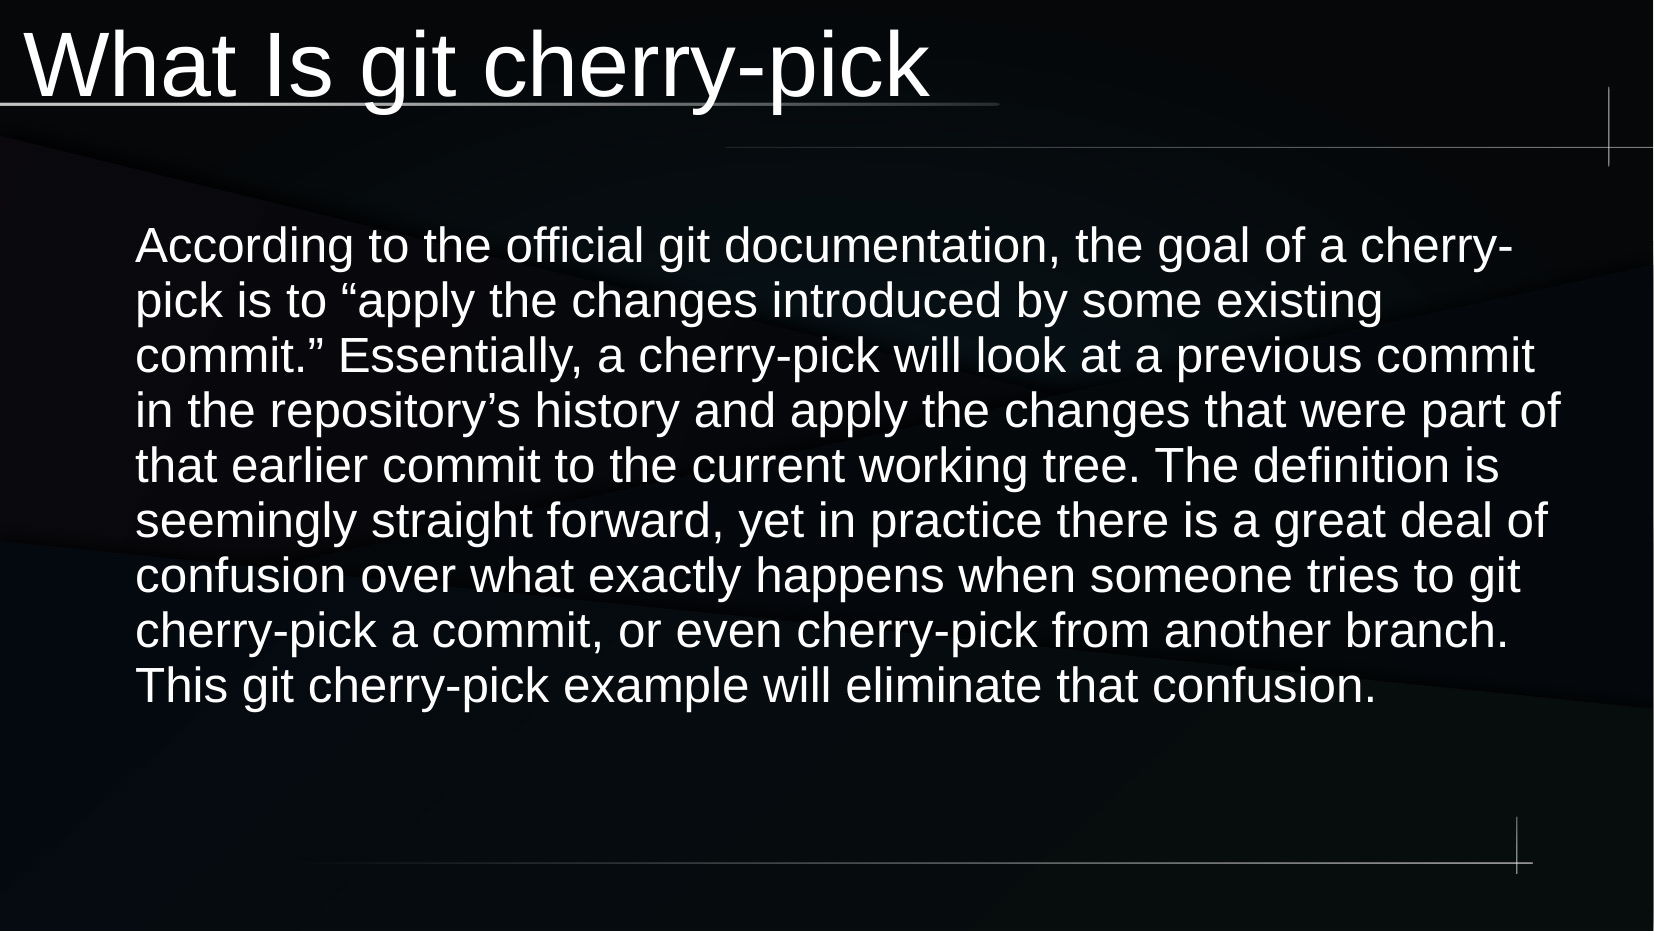

# What Is git cherry-pick
According to the official git documentation, the goal of a cherry-pick is to “apply the changes introduced by some existing commit.” Essentially, a cherry-pick will look at a previous commit in the repository’s history and apply the changes that were part of that earlier commit to the current working tree. The definition is seemingly straight forward, yet in practice there is a great deal of confusion over what exactly happens when someone tries to git cherry-pick a commit, or even cherry-pick from another branch. This git cherry-pick example will eliminate that confusion.